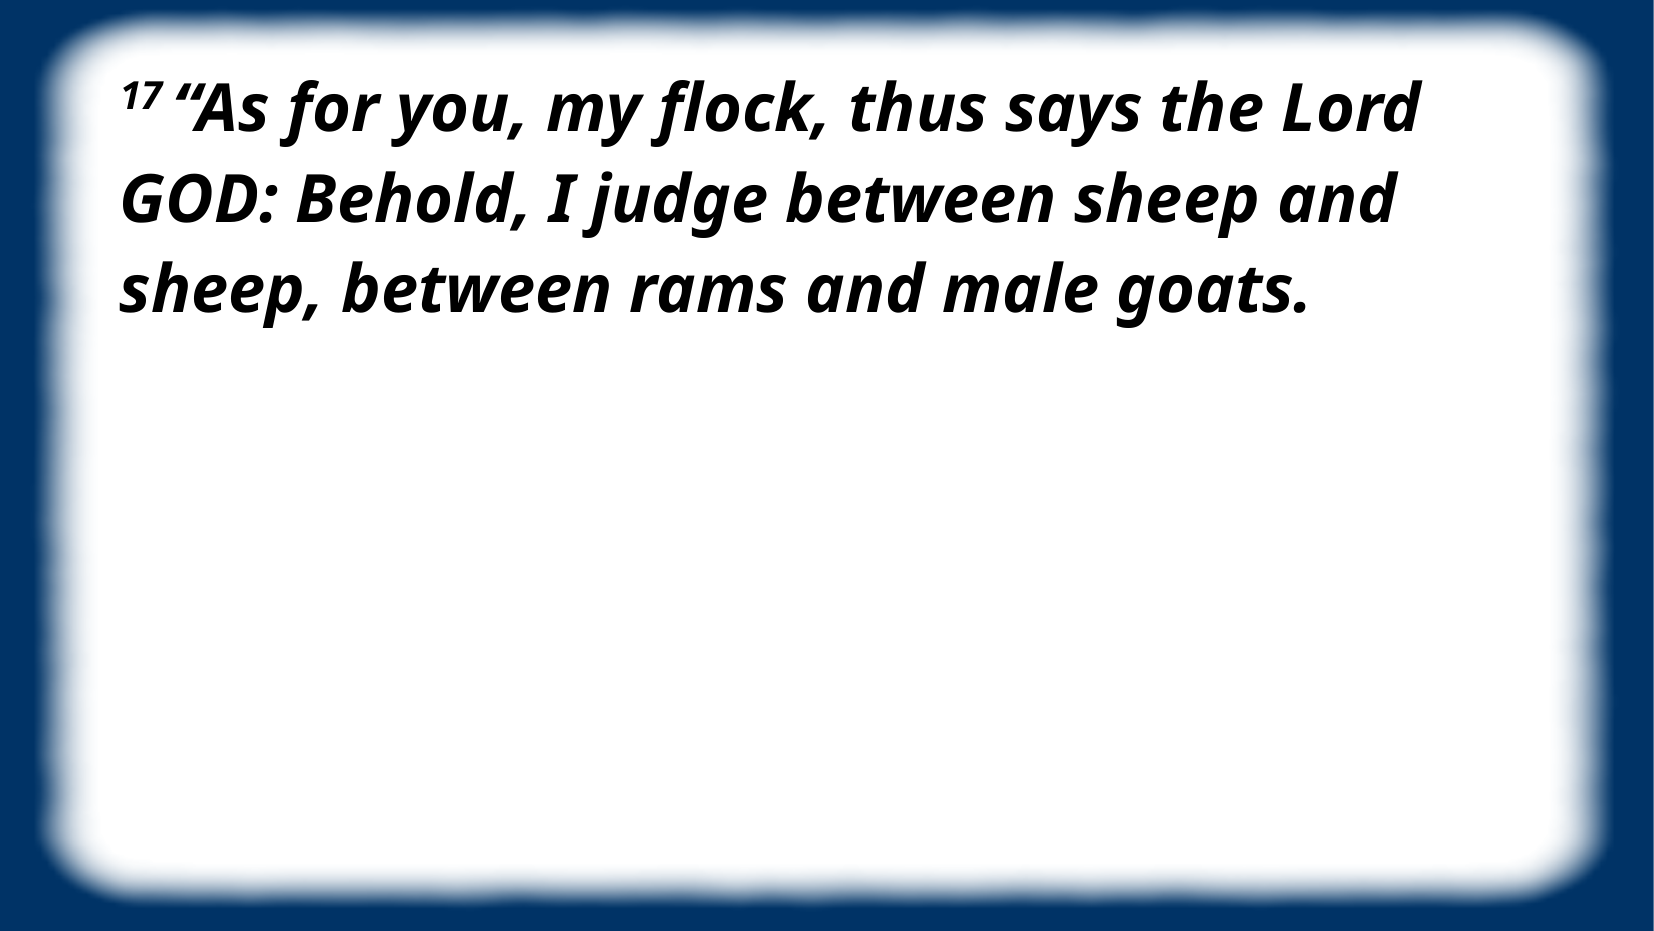

17 “As for you, my flock, thus says the Lord GOD: Behold, I judge between sheep and sheep, between rams and male goats.